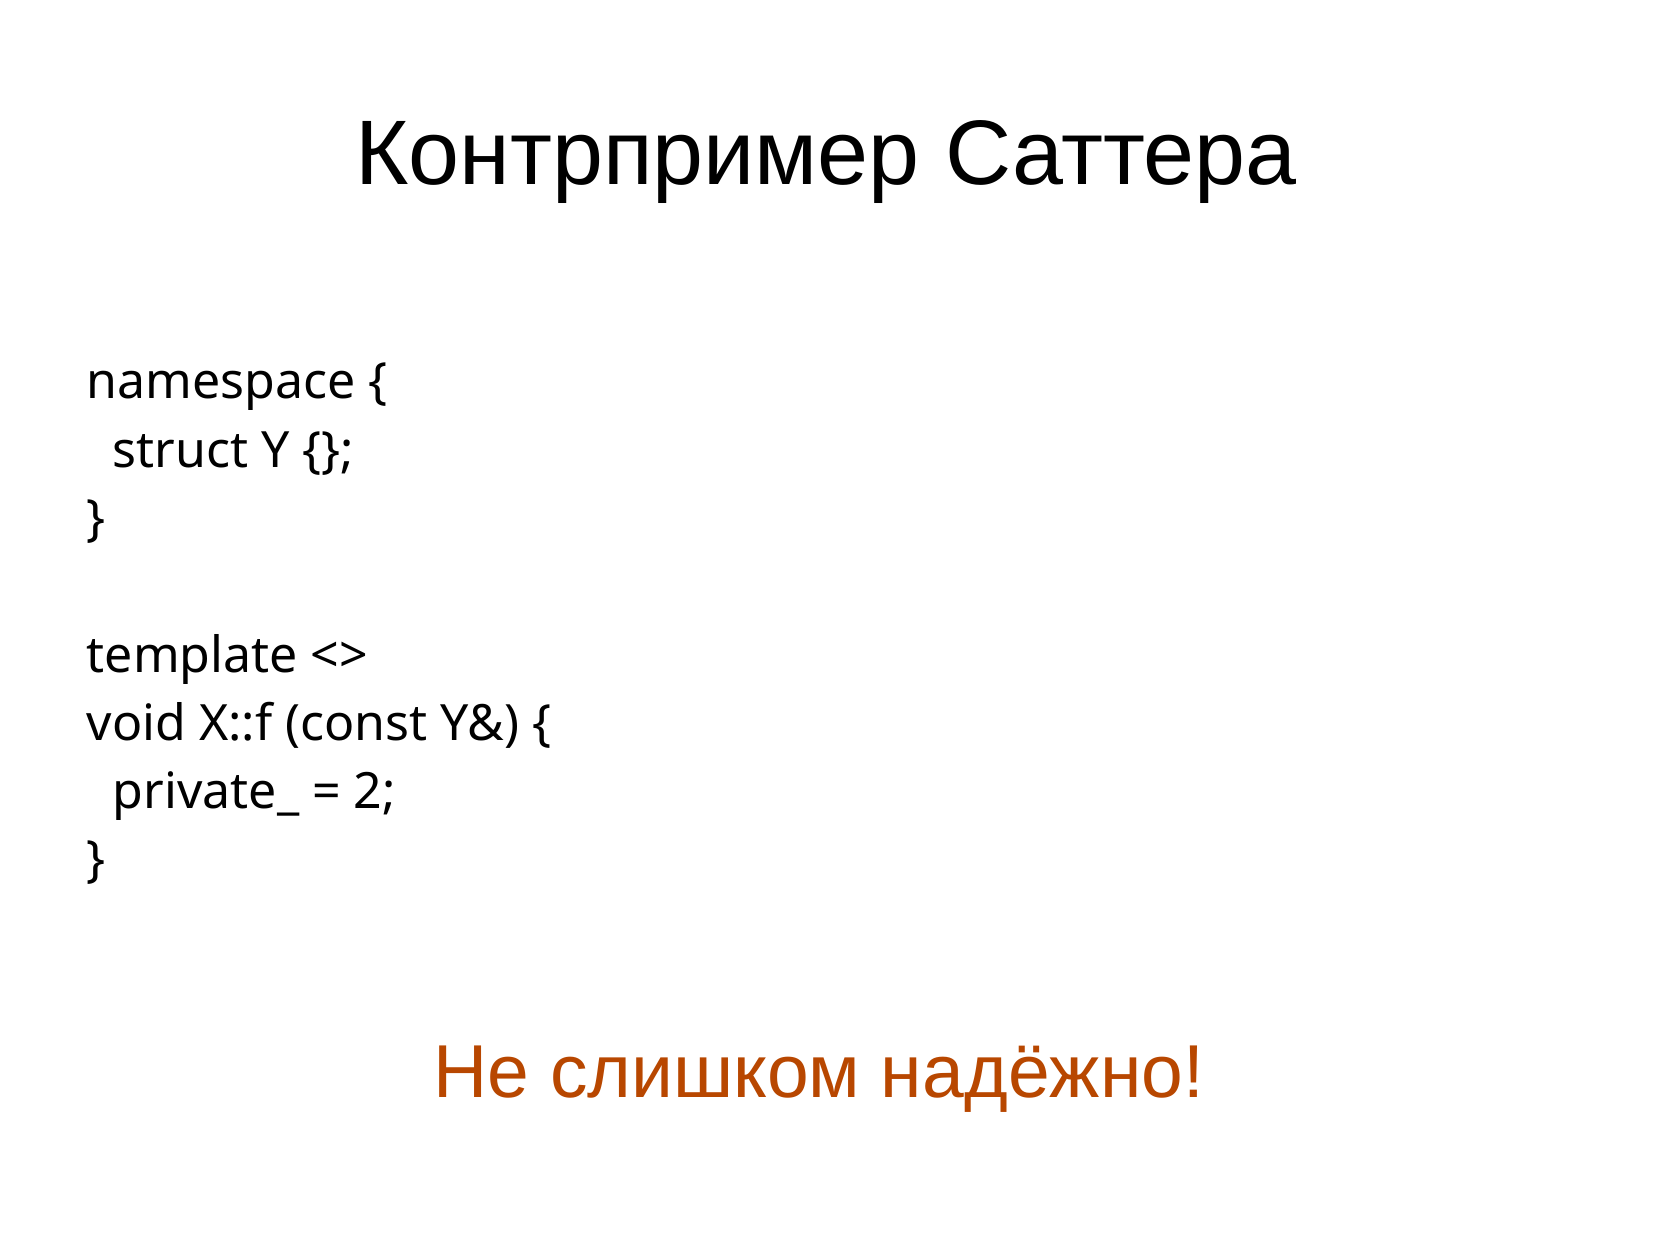

# Контрпример Саттера
namespace {
 struct Y {};
}
template <>
void X::f (const Y&) {
 private_ = 2;
}
Не слишком надёжно!